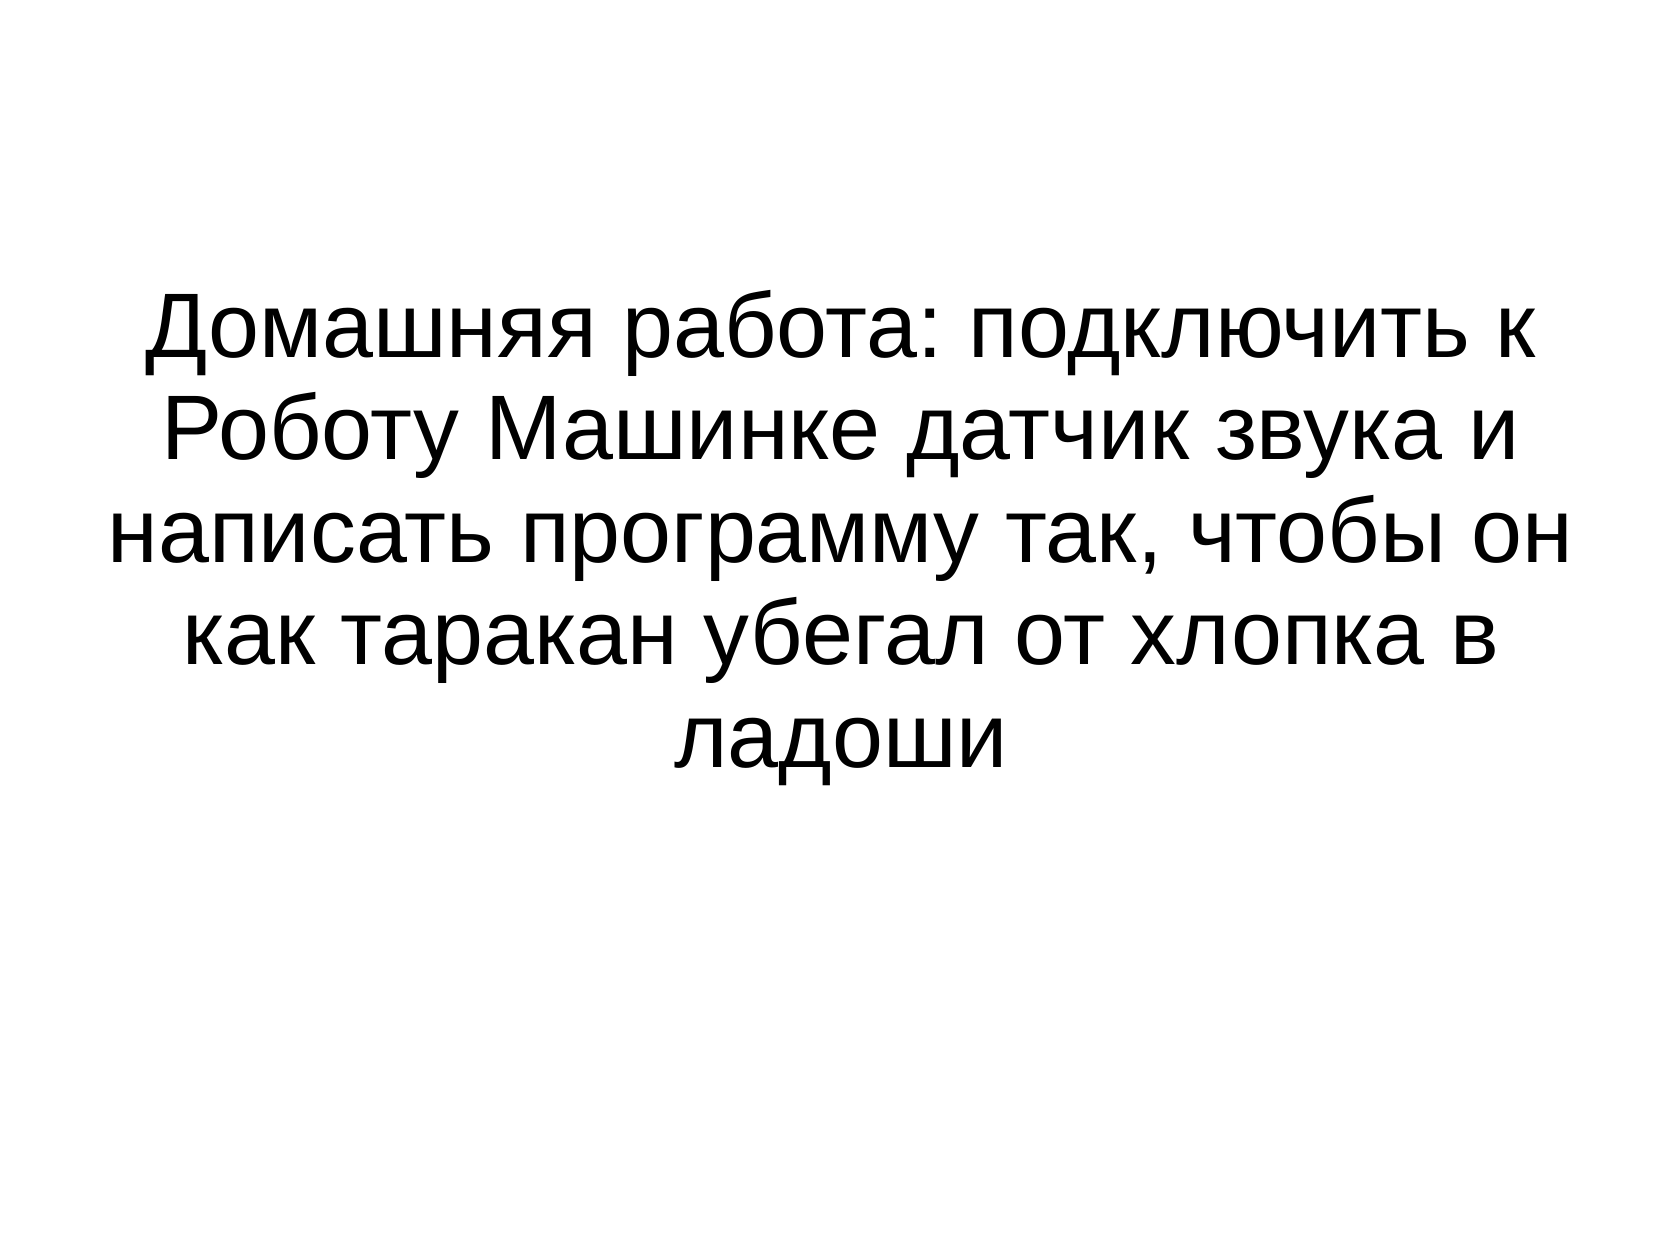

# Домашняя работа: подключить к Роботу Машинке датчик звука и написать программу так, чтобы он как таракан убегал от хлопка в ладоши